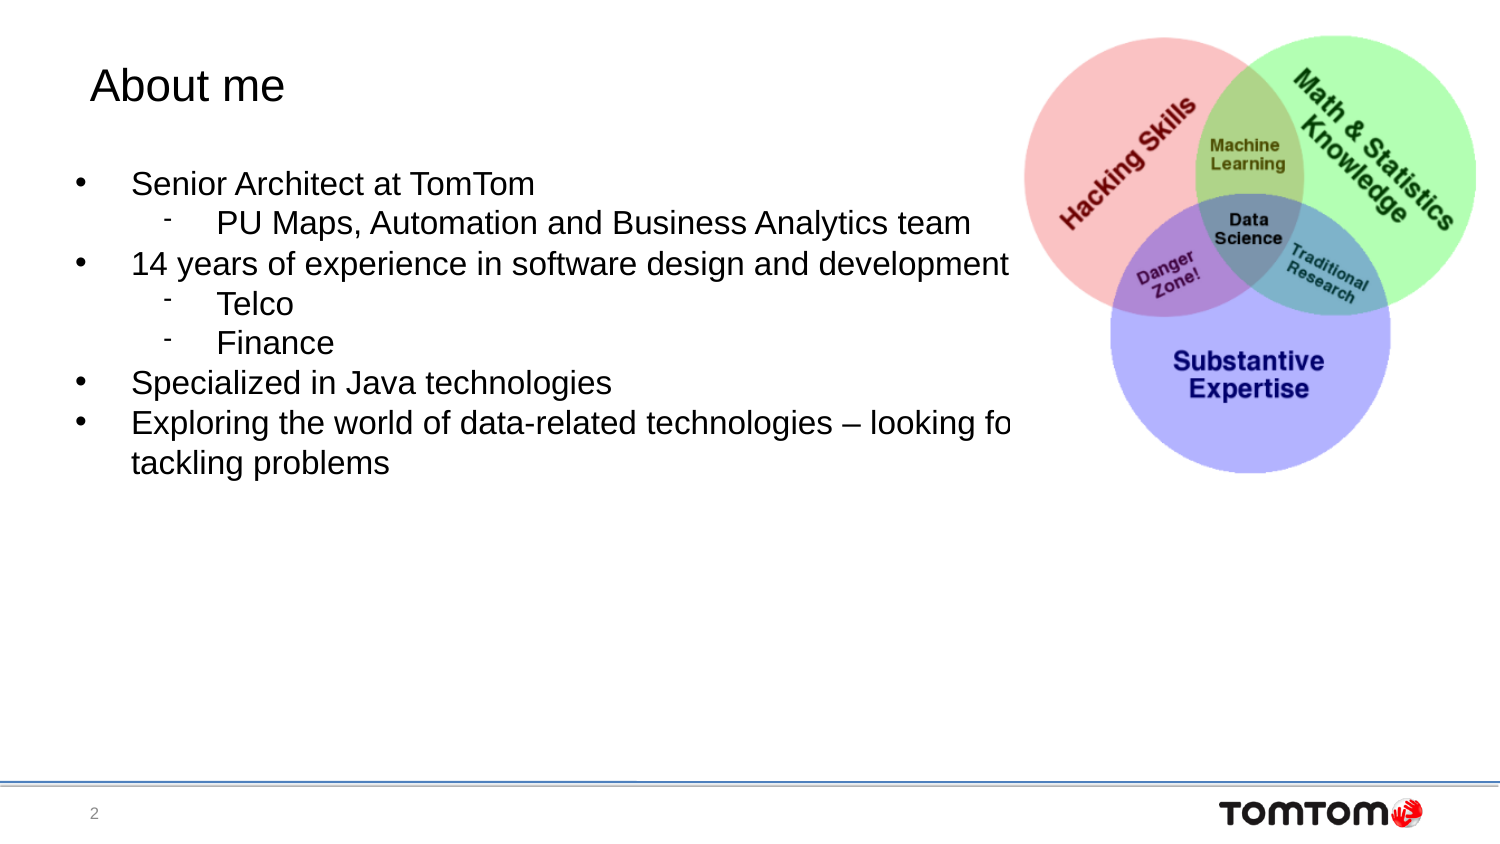

About me
Senior Architect at TomTom
PU Maps, Automation and Business Analytics team
14 years of experience in software design and development
Telco
Finance
Specialized in Java technologies
Exploring the world of data-related technologies – looking for innovative ways of tackling problems